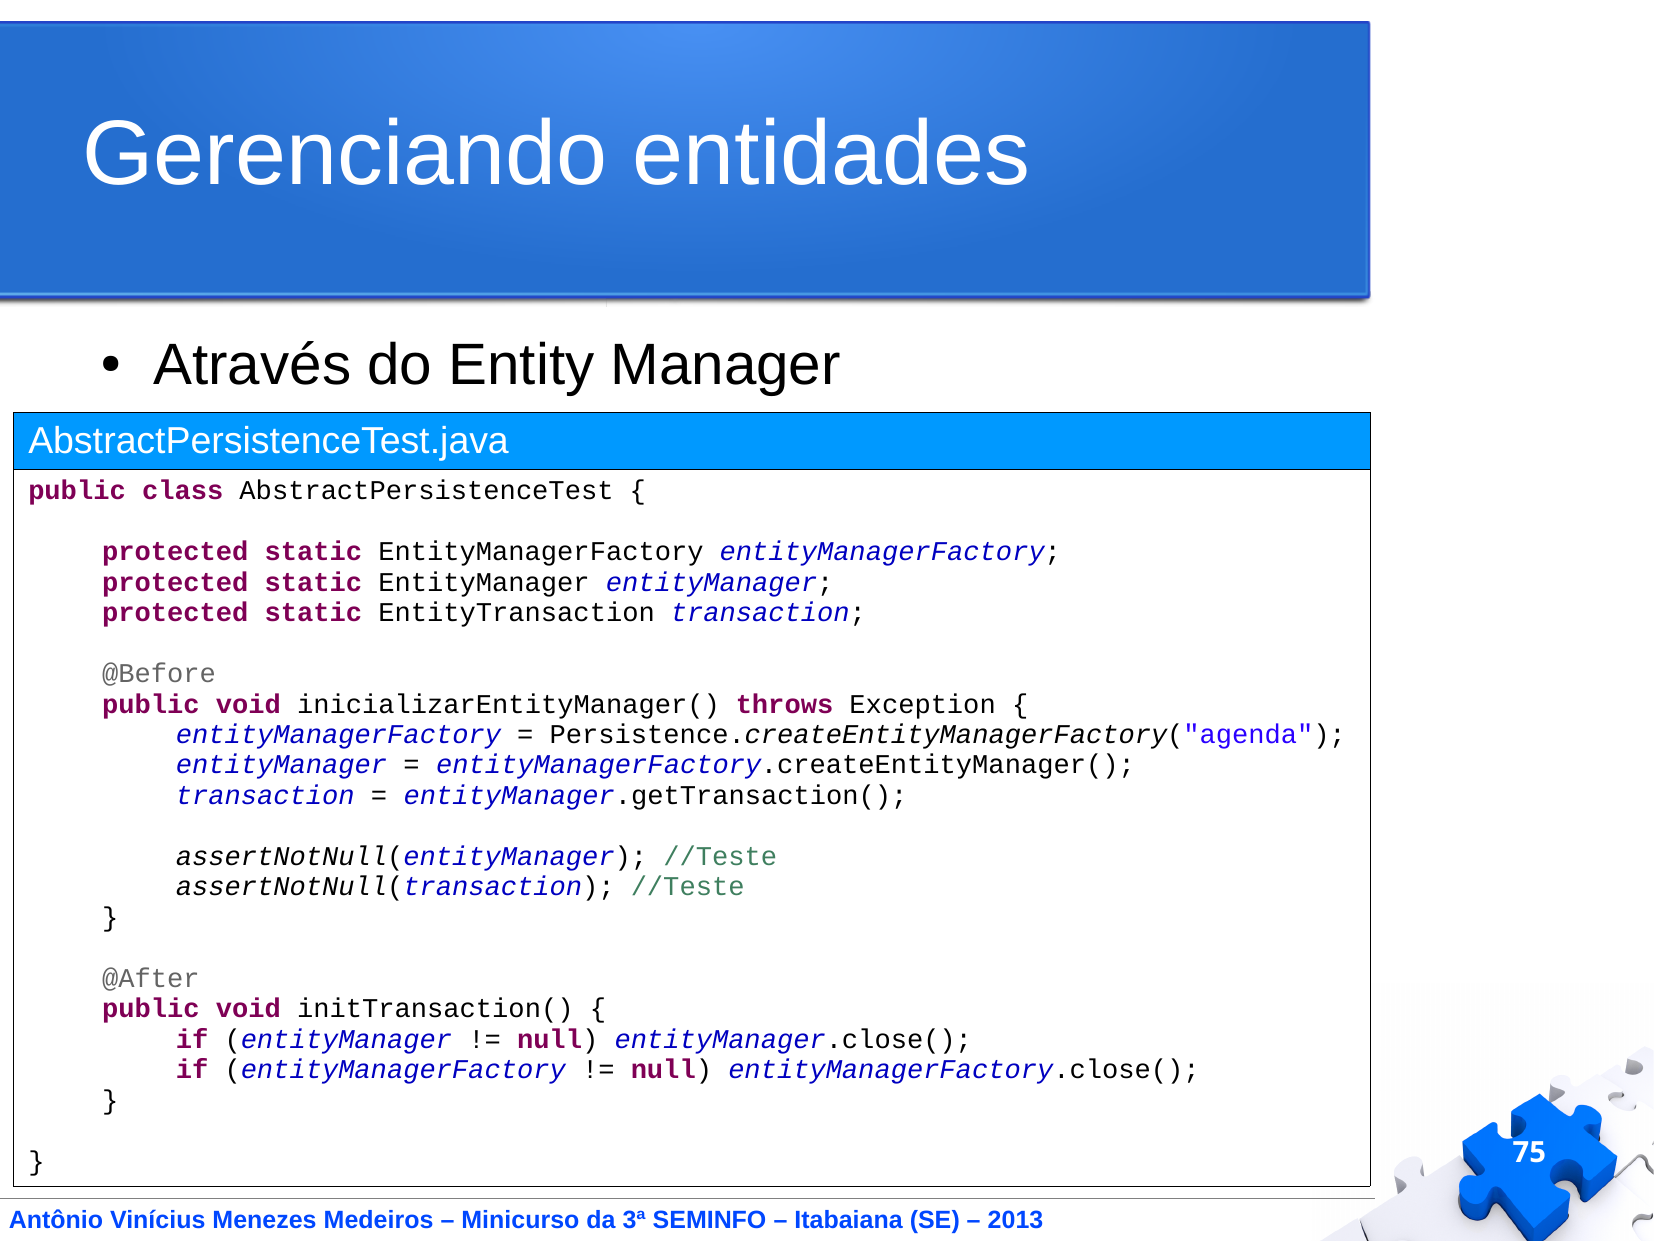

# Gerenciando entidades
Através do Entity Manager
| AbstractPersistenceTest.java |
| --- |
| public class AbstractPersistenceTest { protected static EntityManagerFactory entityManagerFactory; protected static EntityManager entityManager; protected static EntityTransaction transaction; @Before public void inicializarEntityManager() throws Exception { entityManagerFactory = Persistence.createEntityManagerFactory("agenda"); entityManager = entityManagerFactory.createEntityManager(); transaction = entityManager.getTransaction(); assertNotNull(entityManager); //Teste assertNotNull(transaction); //Teste } @After public void initTransaction() { if (entityManager != null) entityManager.close(); if (entityManagerFactory != null) entityManagerFactory.close(); } } |
75